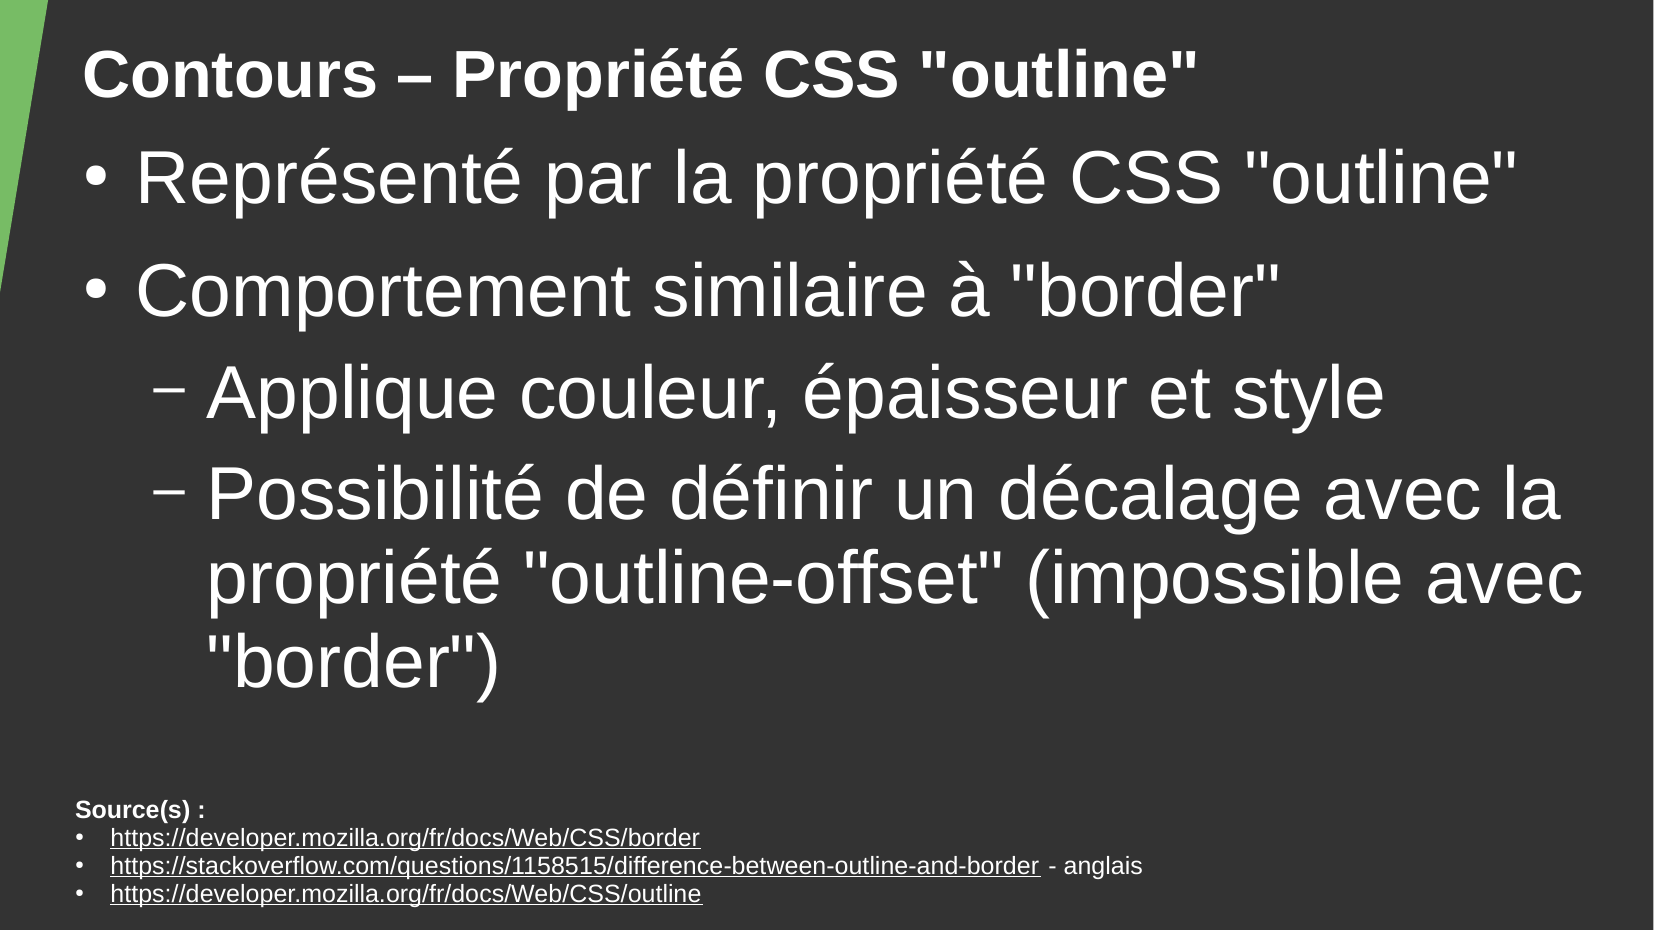

# Contours – Propriété CSS "outline"
Représenté par la propriété CSS "outline"
Comportement similaire à "border"
Applique couleur, épaisseur et style
Possibilité de définir un décalage avec la propriété "outline-offset" (impossible avec "border")
Source(s) :
https://developer.mozilla.org/fr/docs/Web/CSS/border
https://stackoverflow.com/questions/1158515/difference-between-outline-and-border - anglais
https://developer.mozilla.org/fr/docs/Web/CSS/outline